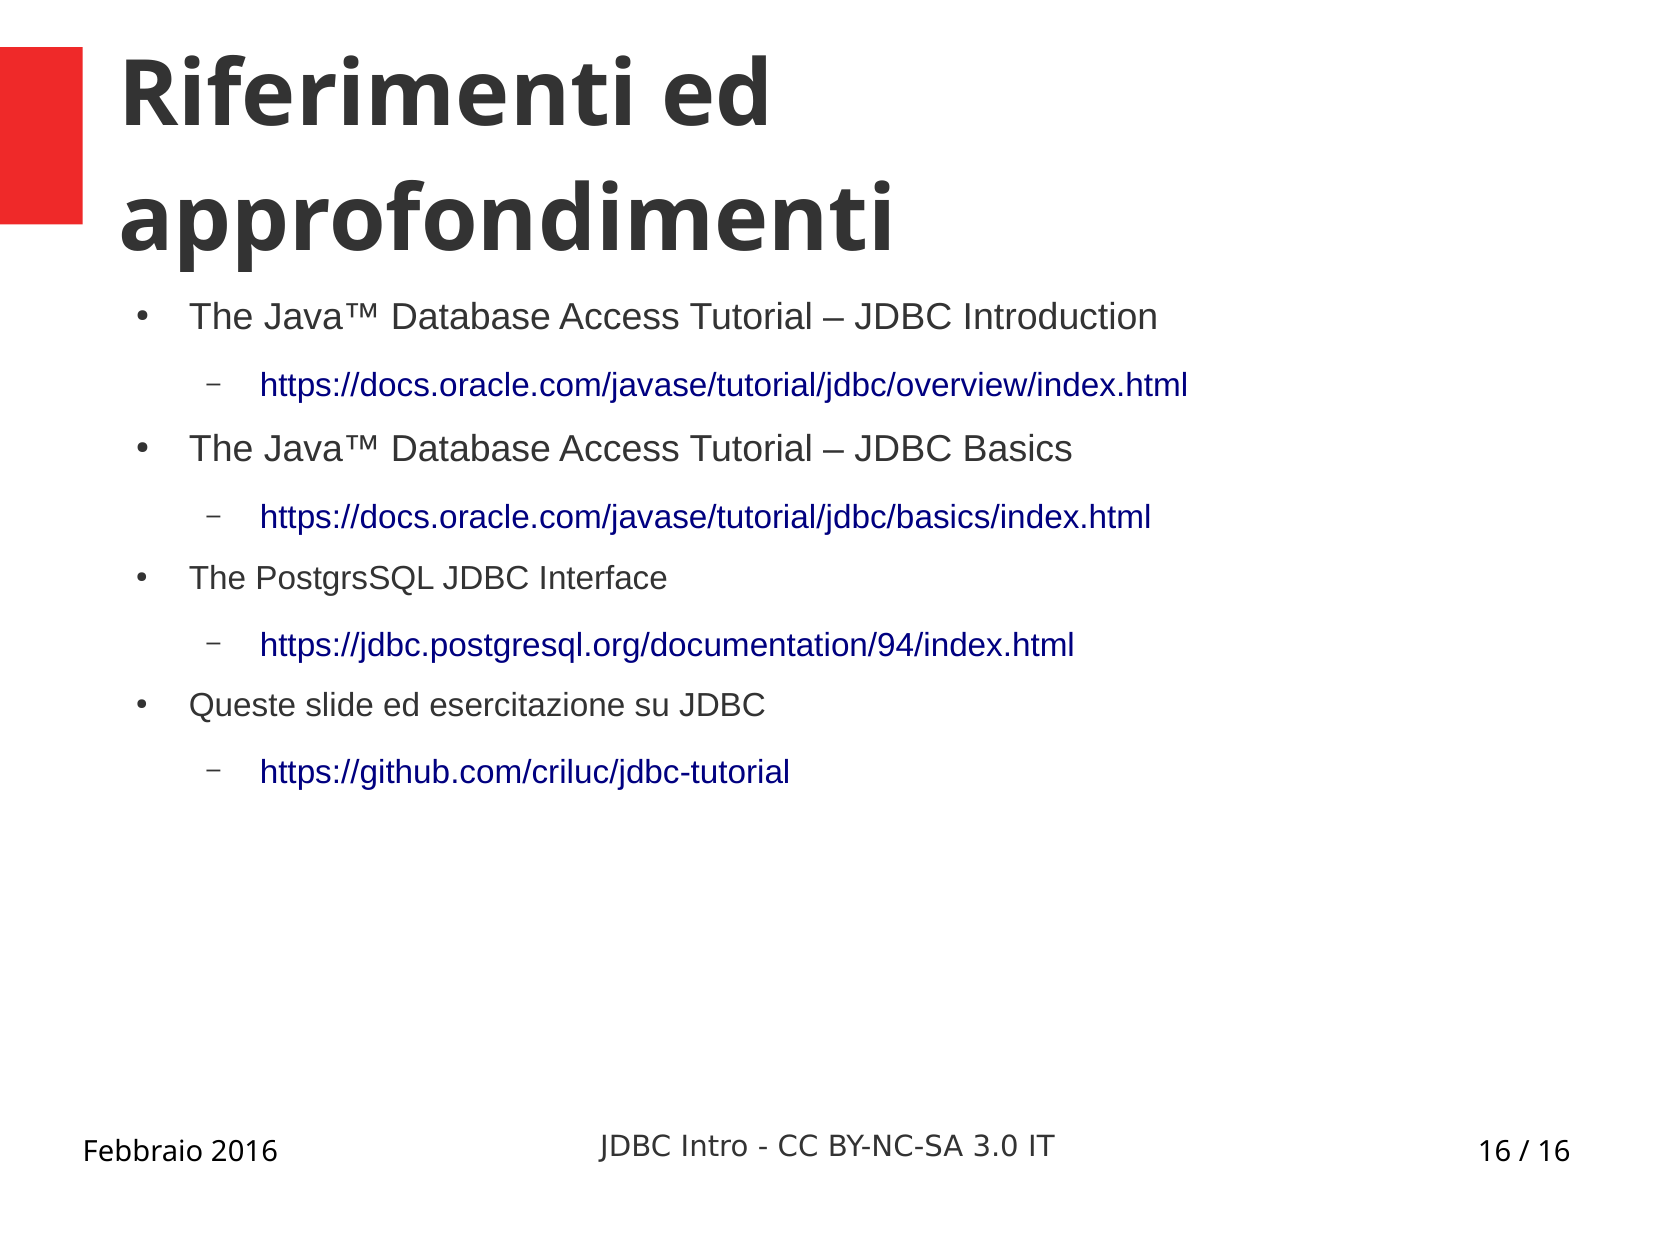

# Riferimenti ed approfondimenti
The Java™ Database Access Tutorial – JDBC Introduction
https://docs.oracle.com/javase/tutorial/jdbc/overview/index.html
The Java™ Database Access Tutorial – JDBC Basics
https://docs.oracle.com/javase/tutorial/jdbc/basics/index.html
The PostgrsSQL JDBC Interface
https://jdbc.postgresql.org/documentation/94/index.html
Queste slide ed esercitazione su JDBC
https://github.com/criluc/jdbc-tutorial
16